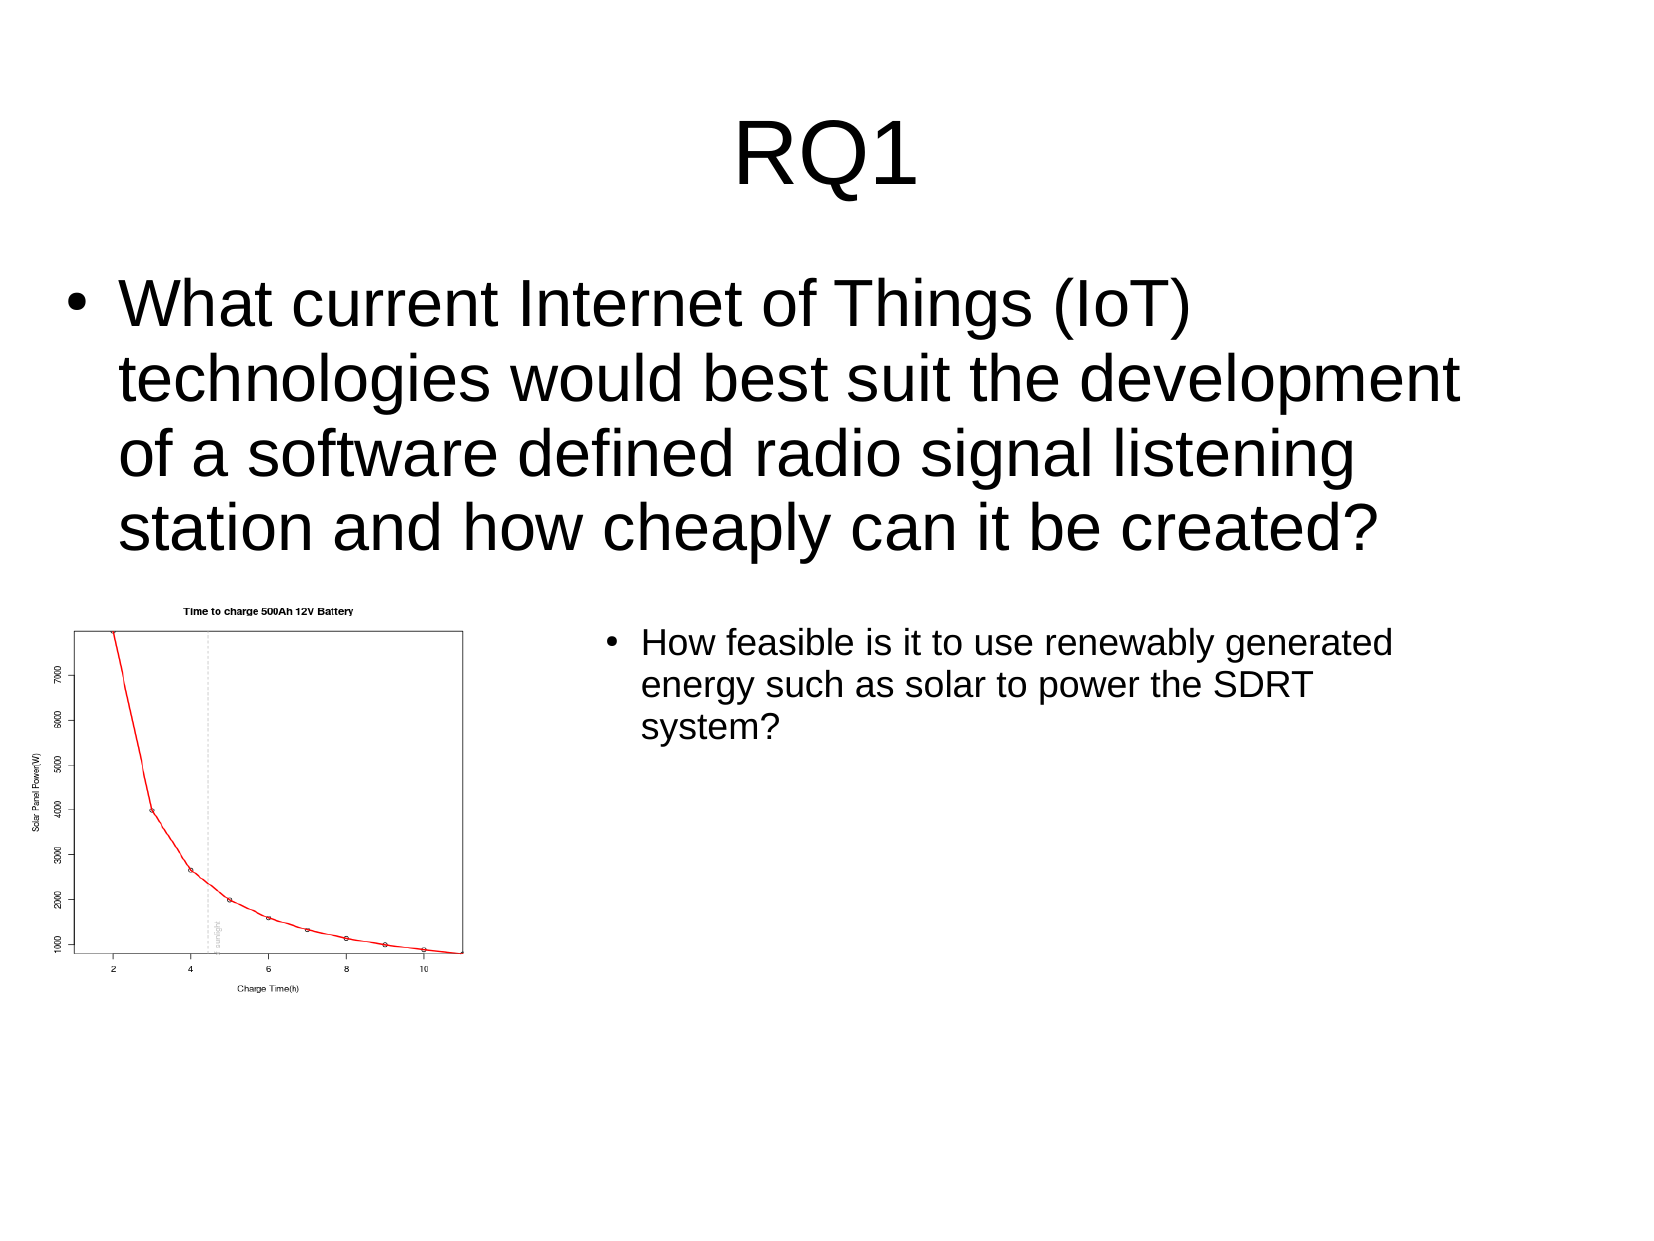

# RQ1
What current Internet of Things (IoT) technologies would best suit the development of a software defined radio signal listening station and how cheaply can it be created?
How feasible is it to use renewably generated energy such as solar to power the SDRT system?